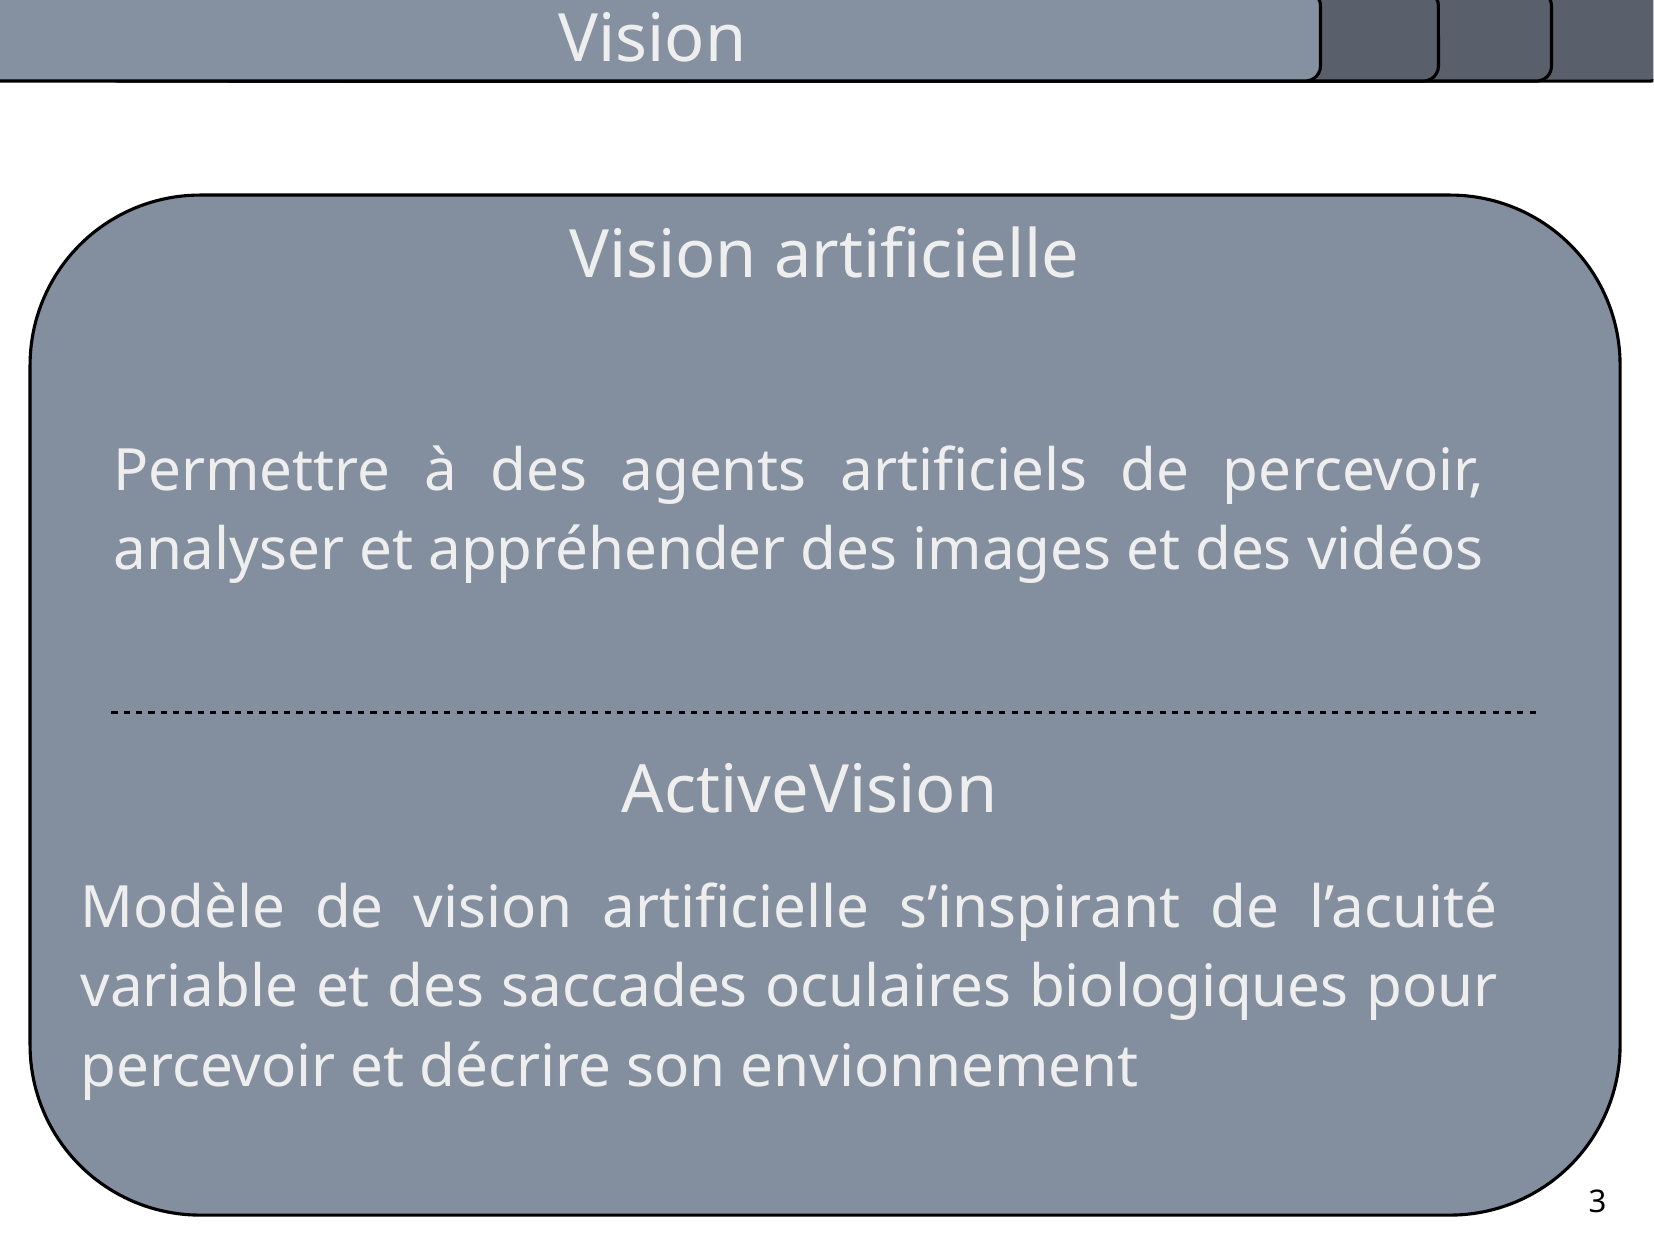

Vision
Implémentation
Comportement du modèle
Perspectives
Vision artificielle
Permettre à des agents artificiels de percevoir, analyser et appréhender des images et des vidéos
ActiveVision
Modèle de vision artificielle s’inspirant de l’acuité variable et des saccades oculaires biologiques pour percevoir et décrire son envionnement
3